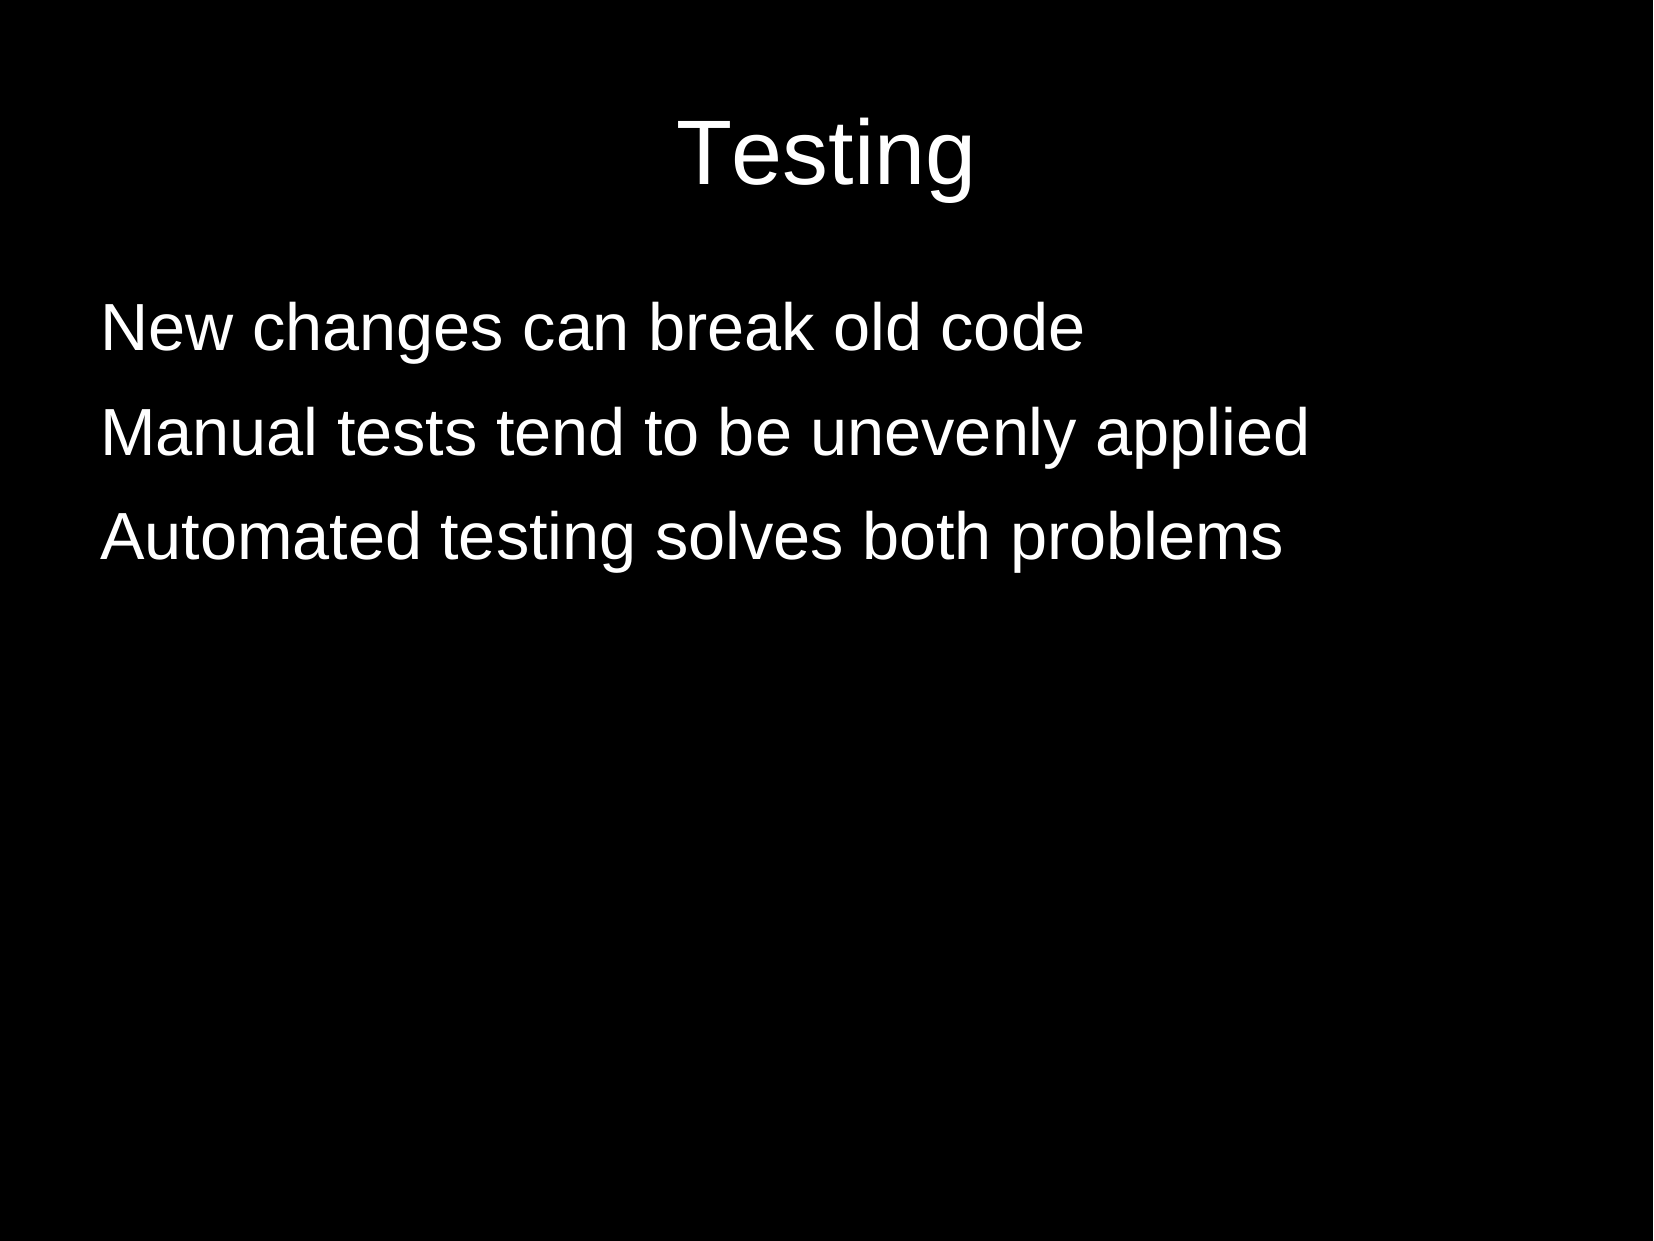

# Testing
New changes can break old code
Manual tests tend to be unevenly applied
Automated testing solves both problems